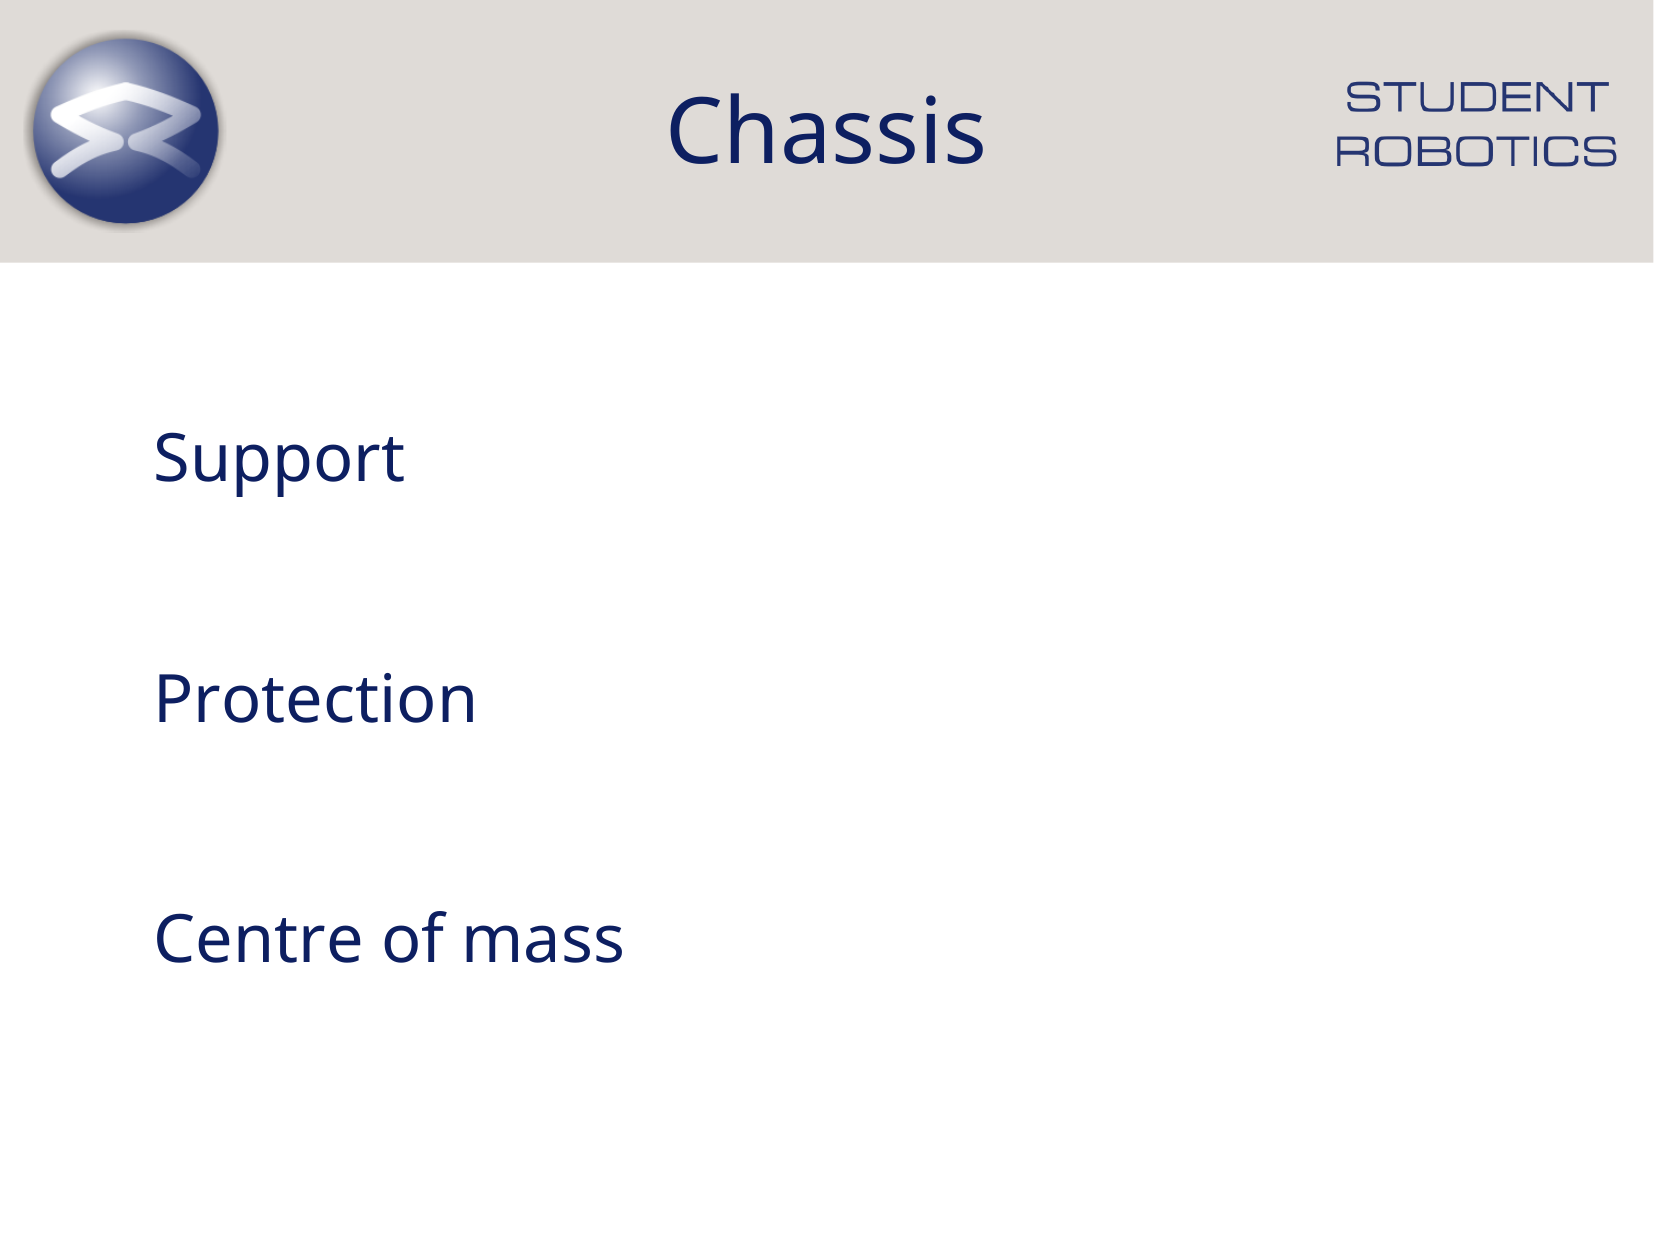

# Chassis
Support
Protection
Centre of mass